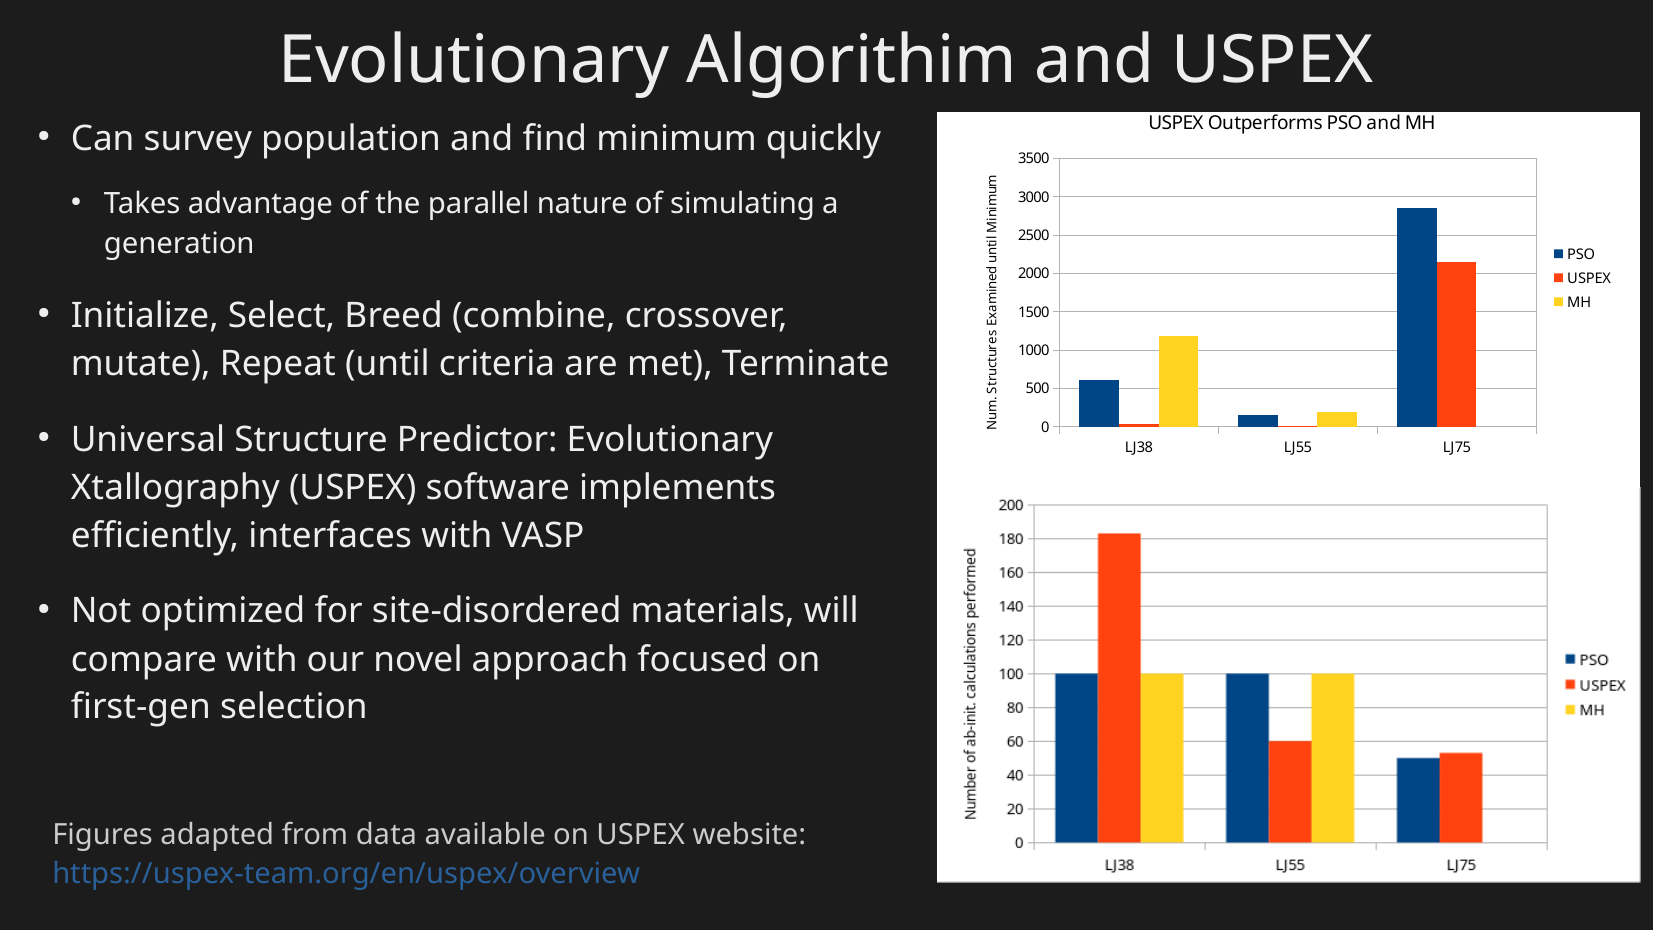

# Evolutionary Algorithim and USPEX
Can survey population and find minimum quickly
Takes advantage of the parallel nature of simulating a generation
Initialize, Select, Breed (combine, crossover, mutate), Repeat (until criteria are met), Terminate
Universal Structure Predictor: Evolutionary Xtallography (USPEX) software implements efficiently, interfaces with VASP
Not optimized for site-disordered materials, will compare with our novel approach focused on first-gen selection
Figures adapted from data available on USPEX website:
https://uspex-team.org/en/uspex/overview